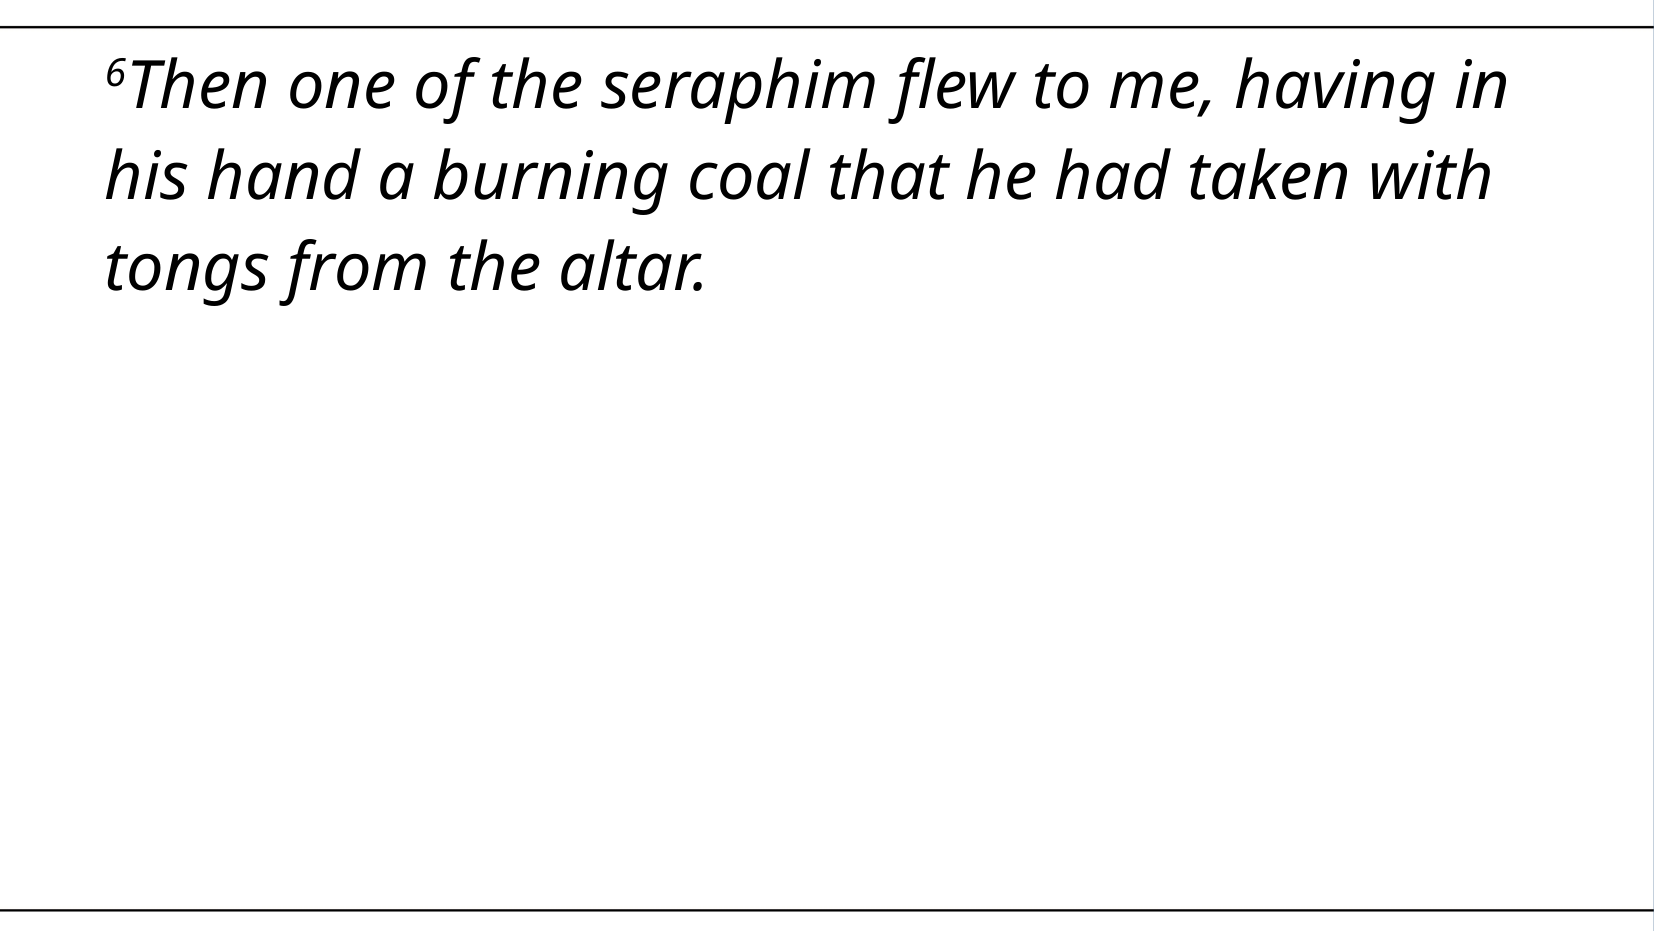

6Then one of the seraphim flew to me, having in his hand a burning coal that he had taken with tongs from the altar.